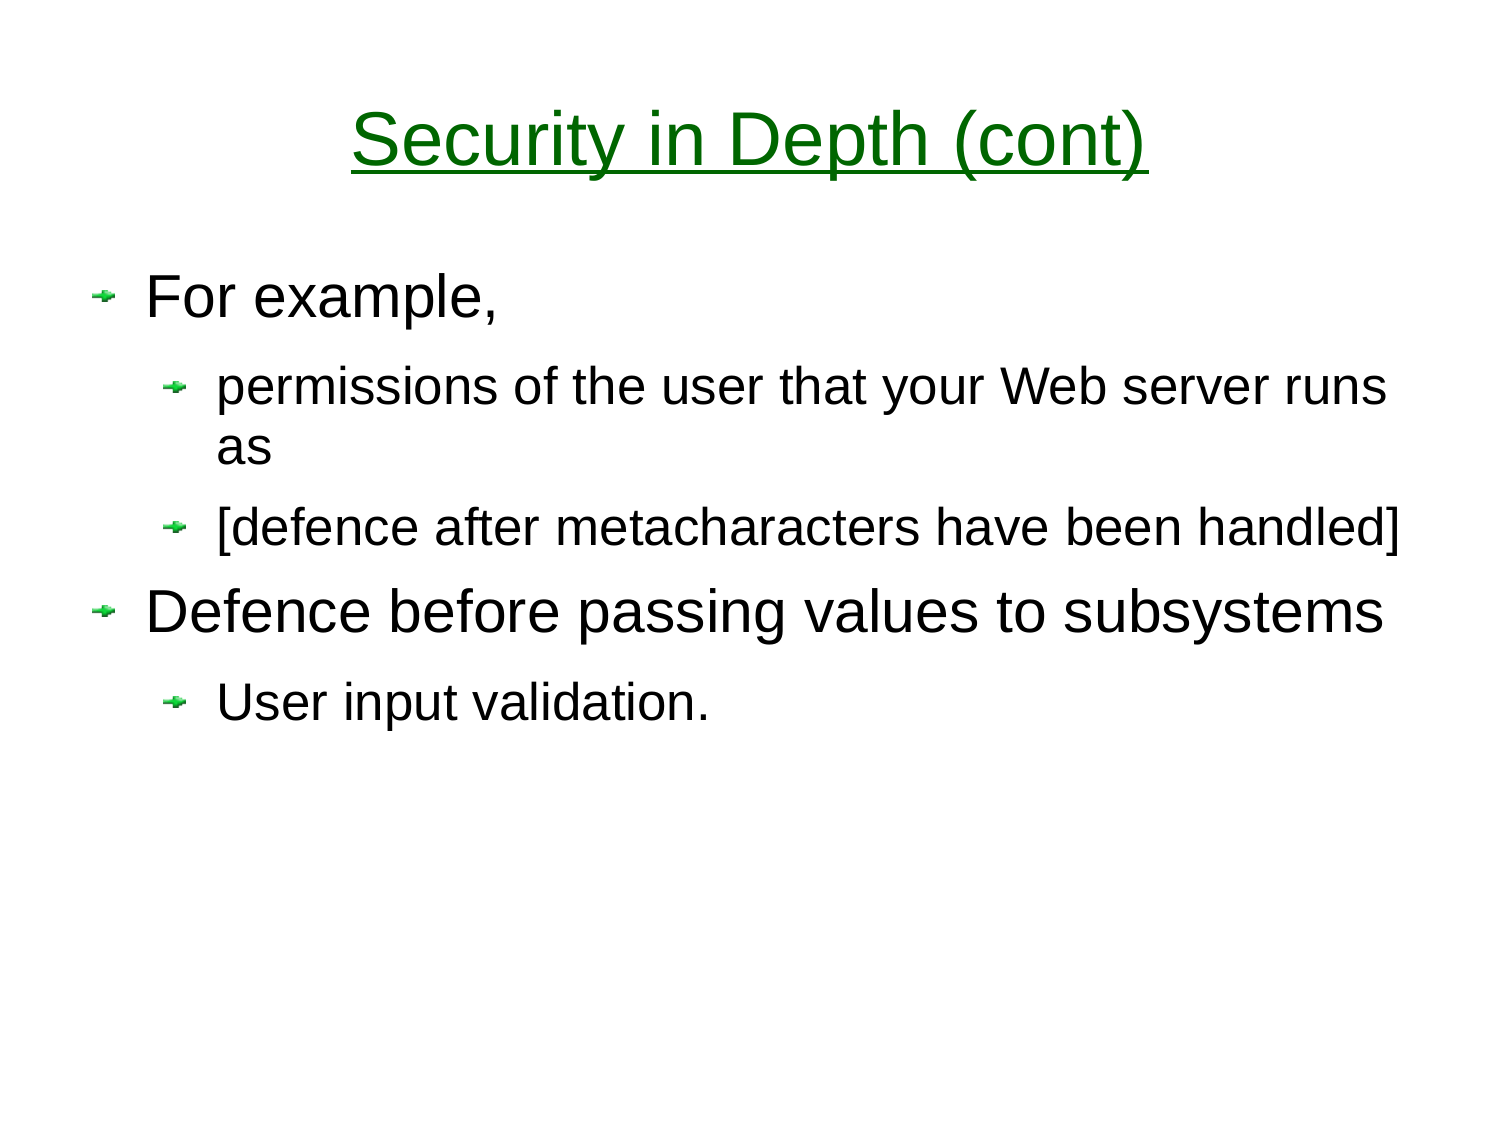

# Security in Depth (cont)
For example,
permissions of the user that your Web server runs as
[defence after metacharacters have been handled]
Defence before passing values to subsystems
User input validation.